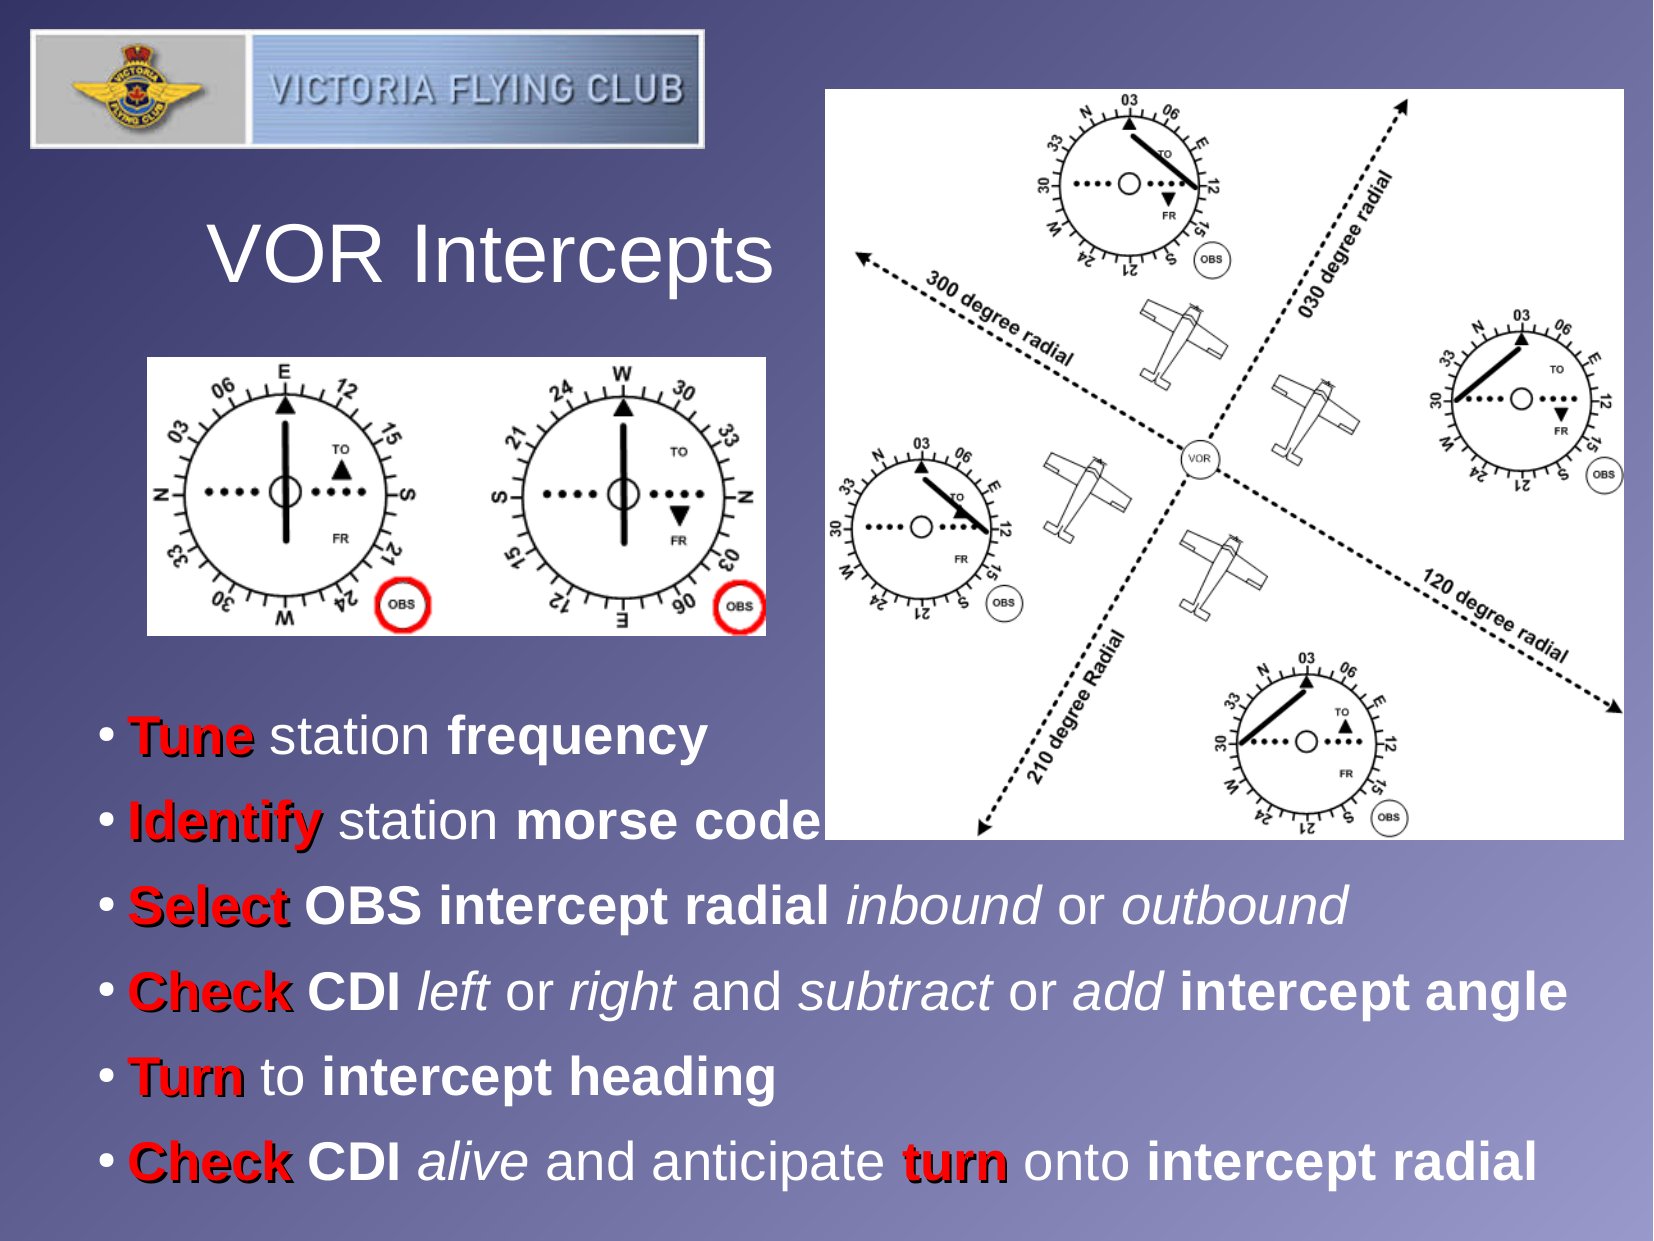

# VOR Intercepts
Tune station frequency
Identify station morse code
Select OBS intercept radial inbound or outbound
Check CDI left or right and subtract or add intercept angle
Turn to intercept heading
Check CDI alive and anticipate turn onto intercept radial